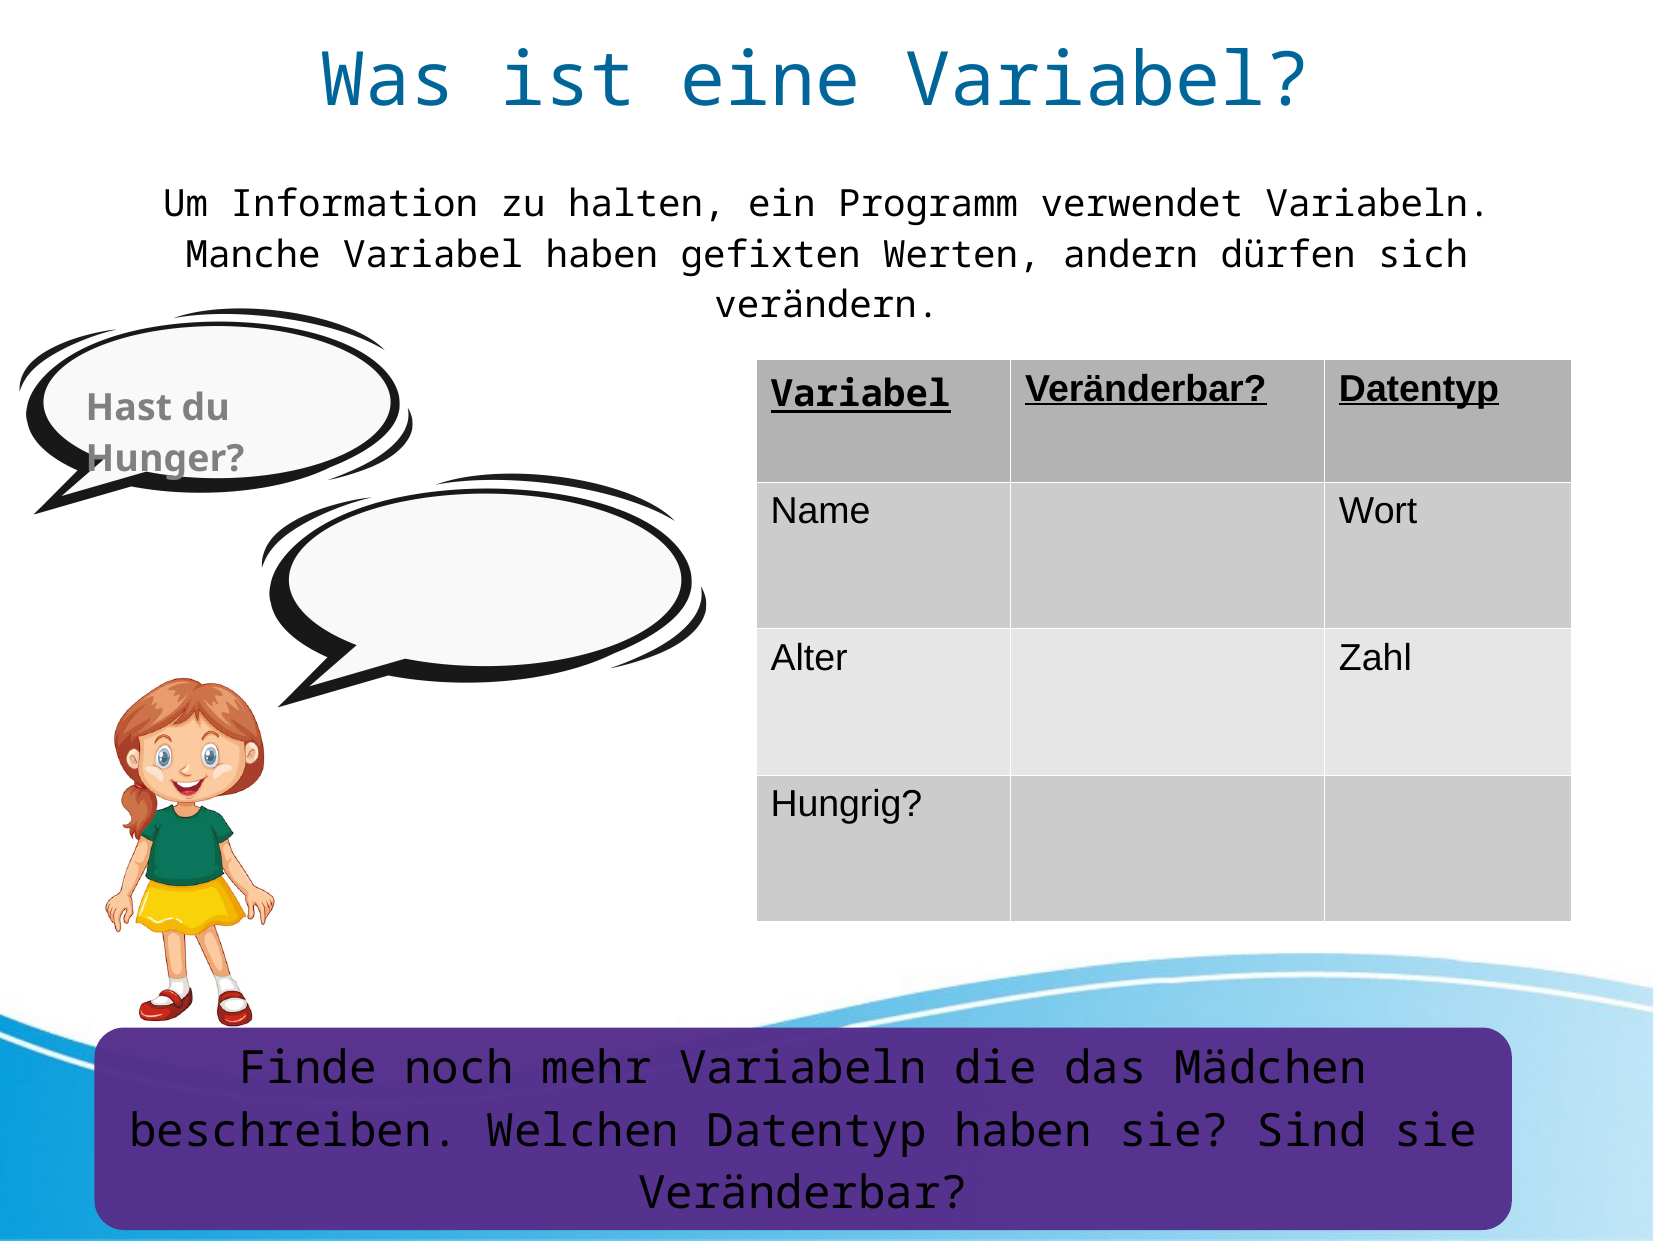

# Was ist eine Variabel?
Um Information zu halten, ein Programm verwendet Variabeln.
Manche Variabel haben gefixten Werten, andern dürfen sich verändern.
| Variabel | Veränderbar? | Datentyp |
| --- | --- | --- |
| Name | | Wort |
| Alter | | Zahl |
| Hungrig? | | |
Hast du Hunger?
Finde noch mehr Variabeln die das Mädchen beschreiben. Welchen Datentyp haben sie? Sind sie Veränderbar?